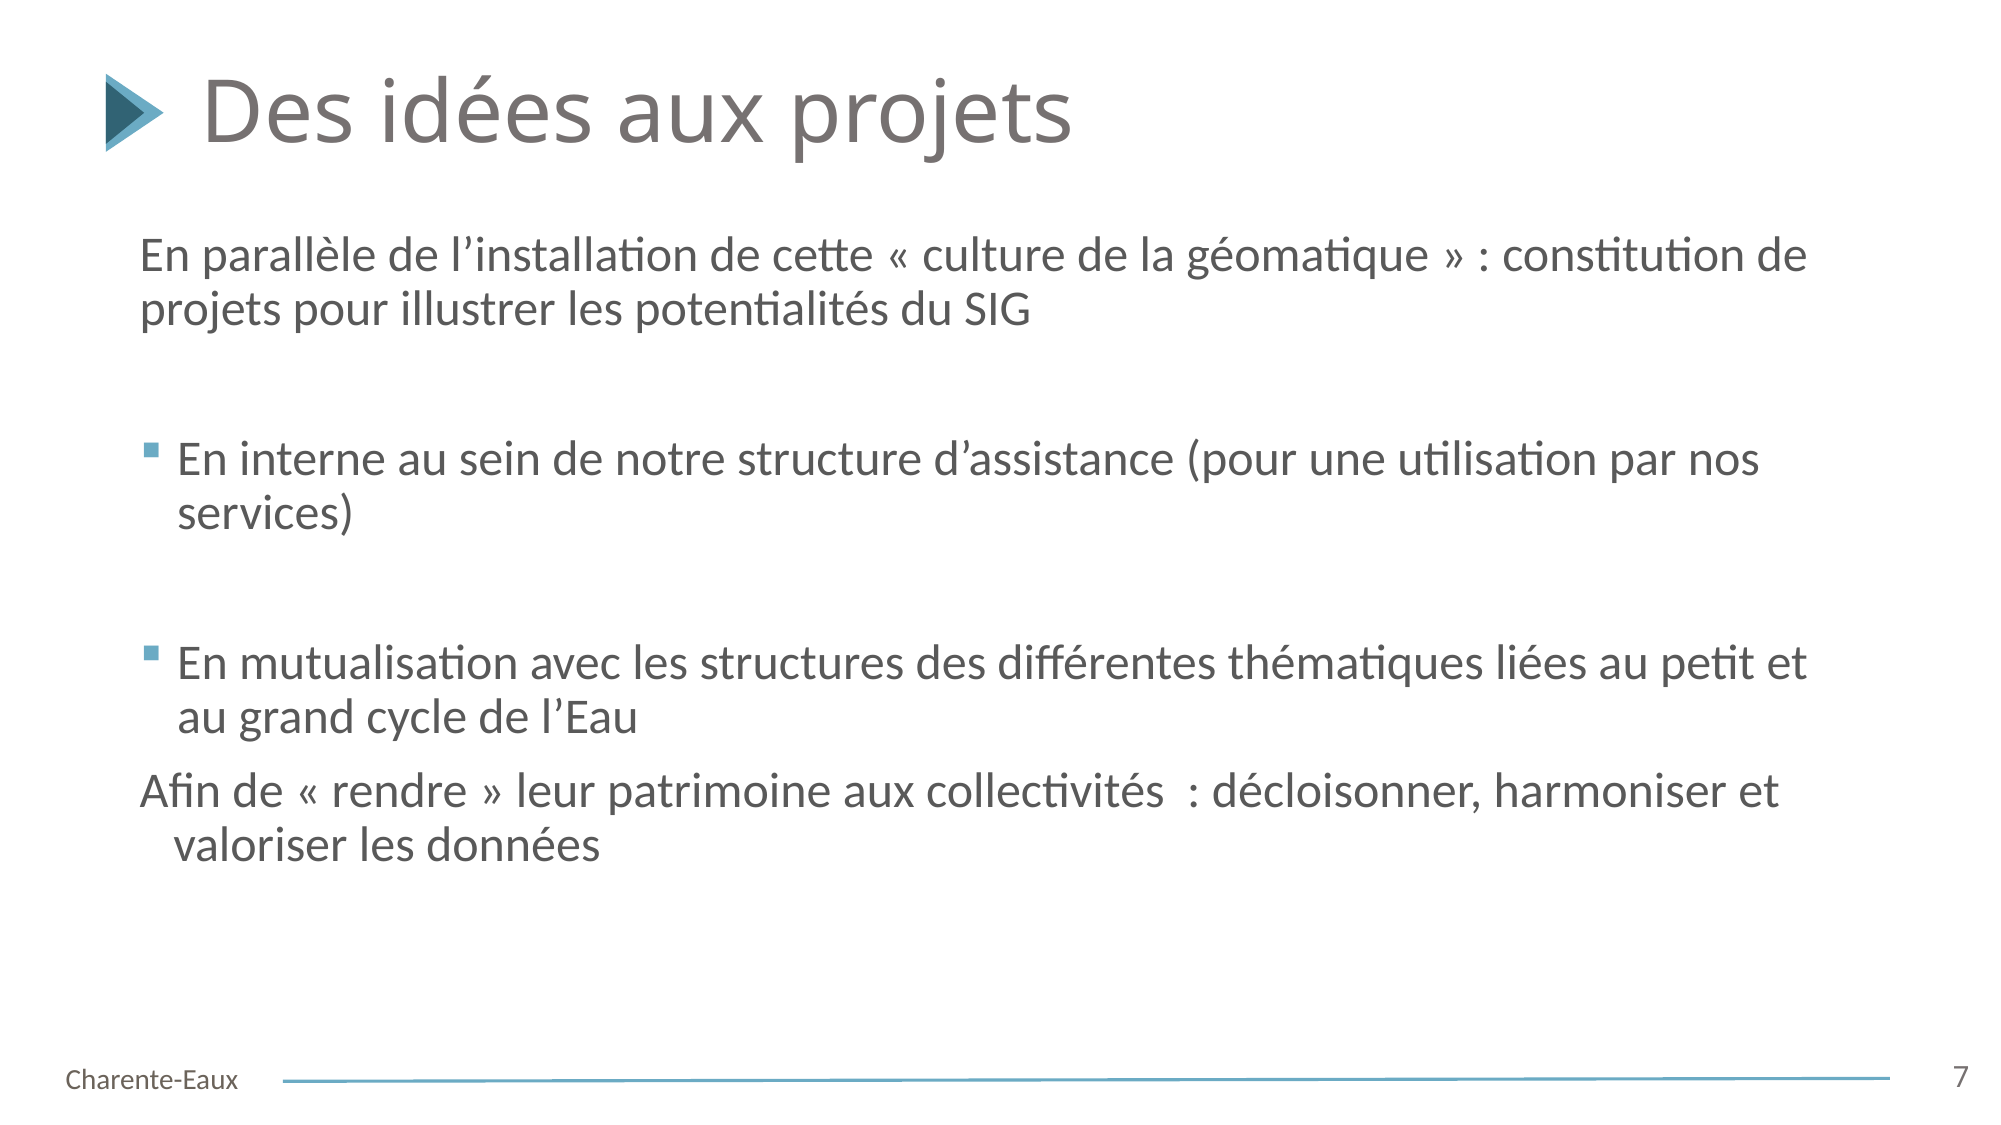

# Des idées aux projets
En parallèle de l’installation de cette « culture de la géomatique » : constitution de projets pour illustrer les potentialités du SIG
En interne au sein de notre structure d’assistance (pour une utilisation par nos services)
En mutualisation avec les structures des différentes thématiques liées au petit et au grand cycle de l’Eau
Afin de « rendre » leur patrimoine aux collectivités : décloisonner, harmoniser et valoriser les données